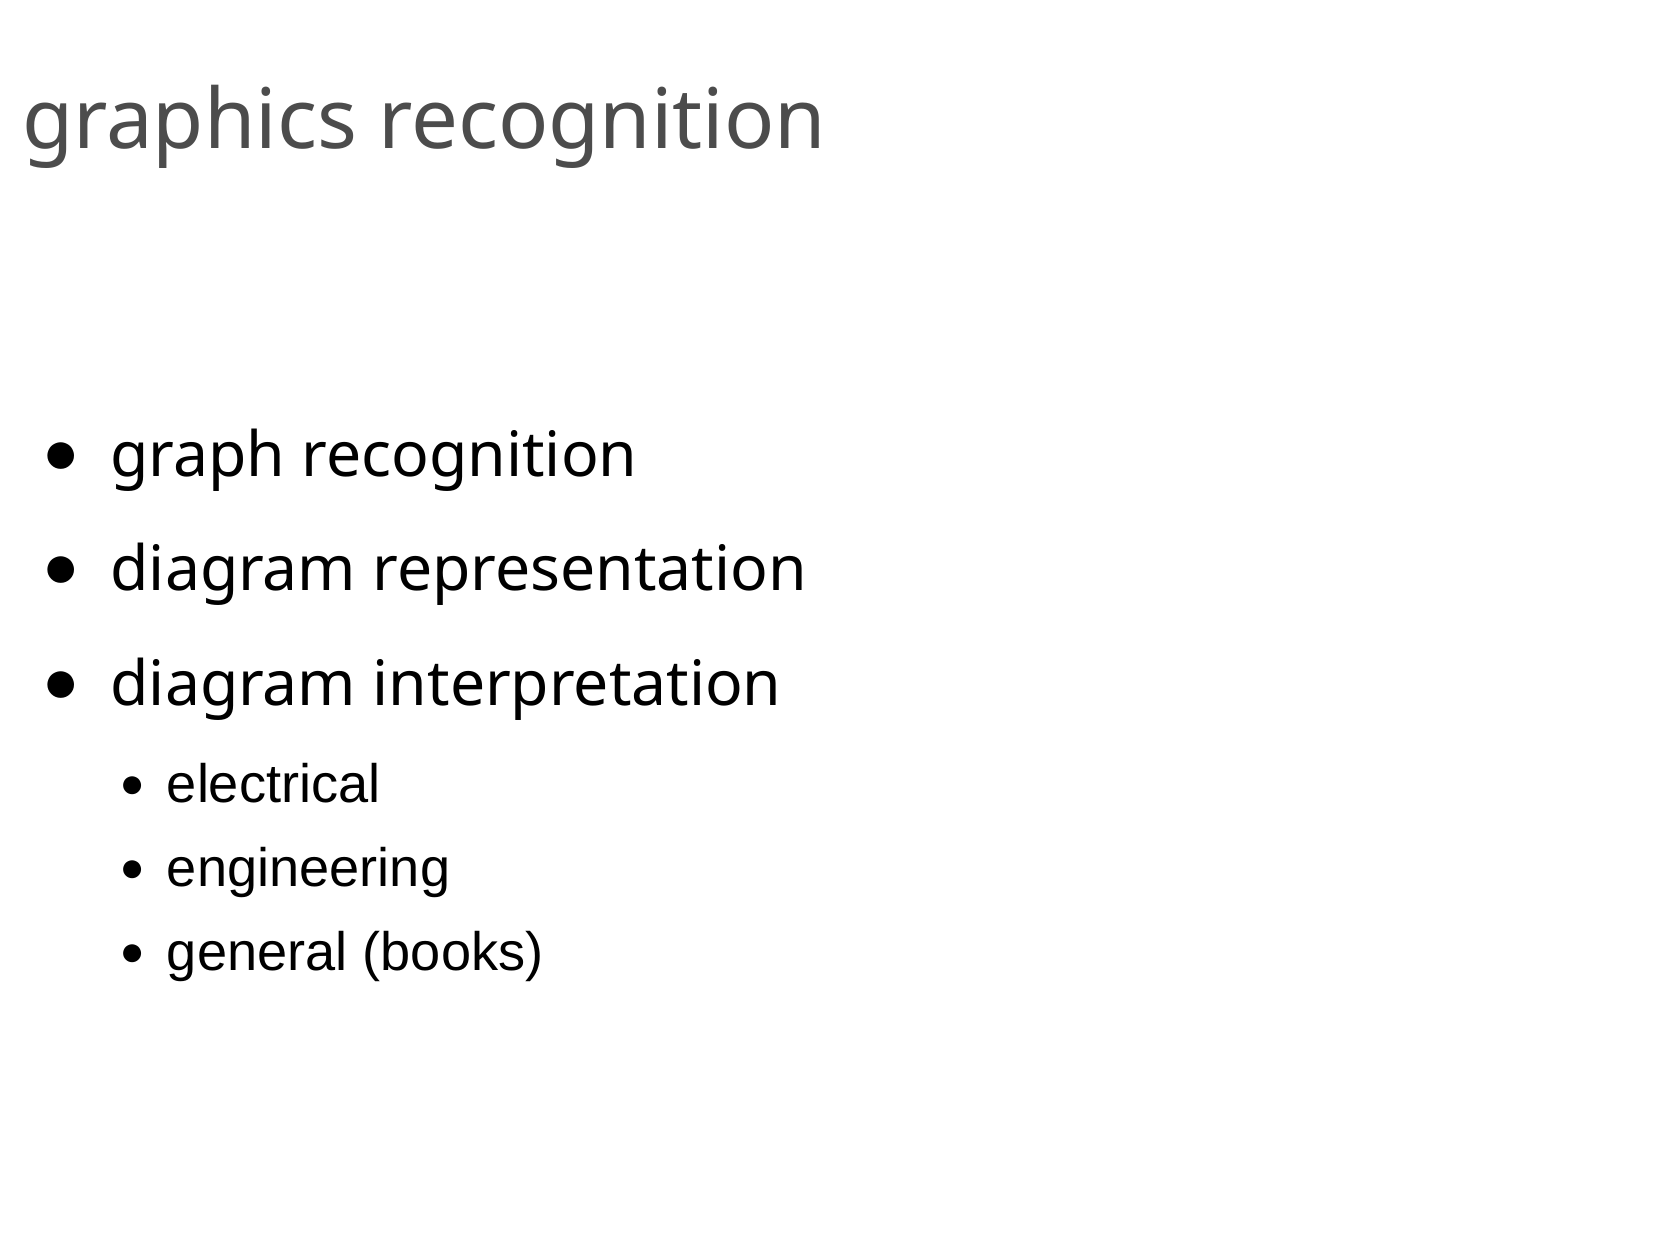

# graphics recognition
graph recognition
diagram representation
diagram interpretation
electrical
engineering
general (books)